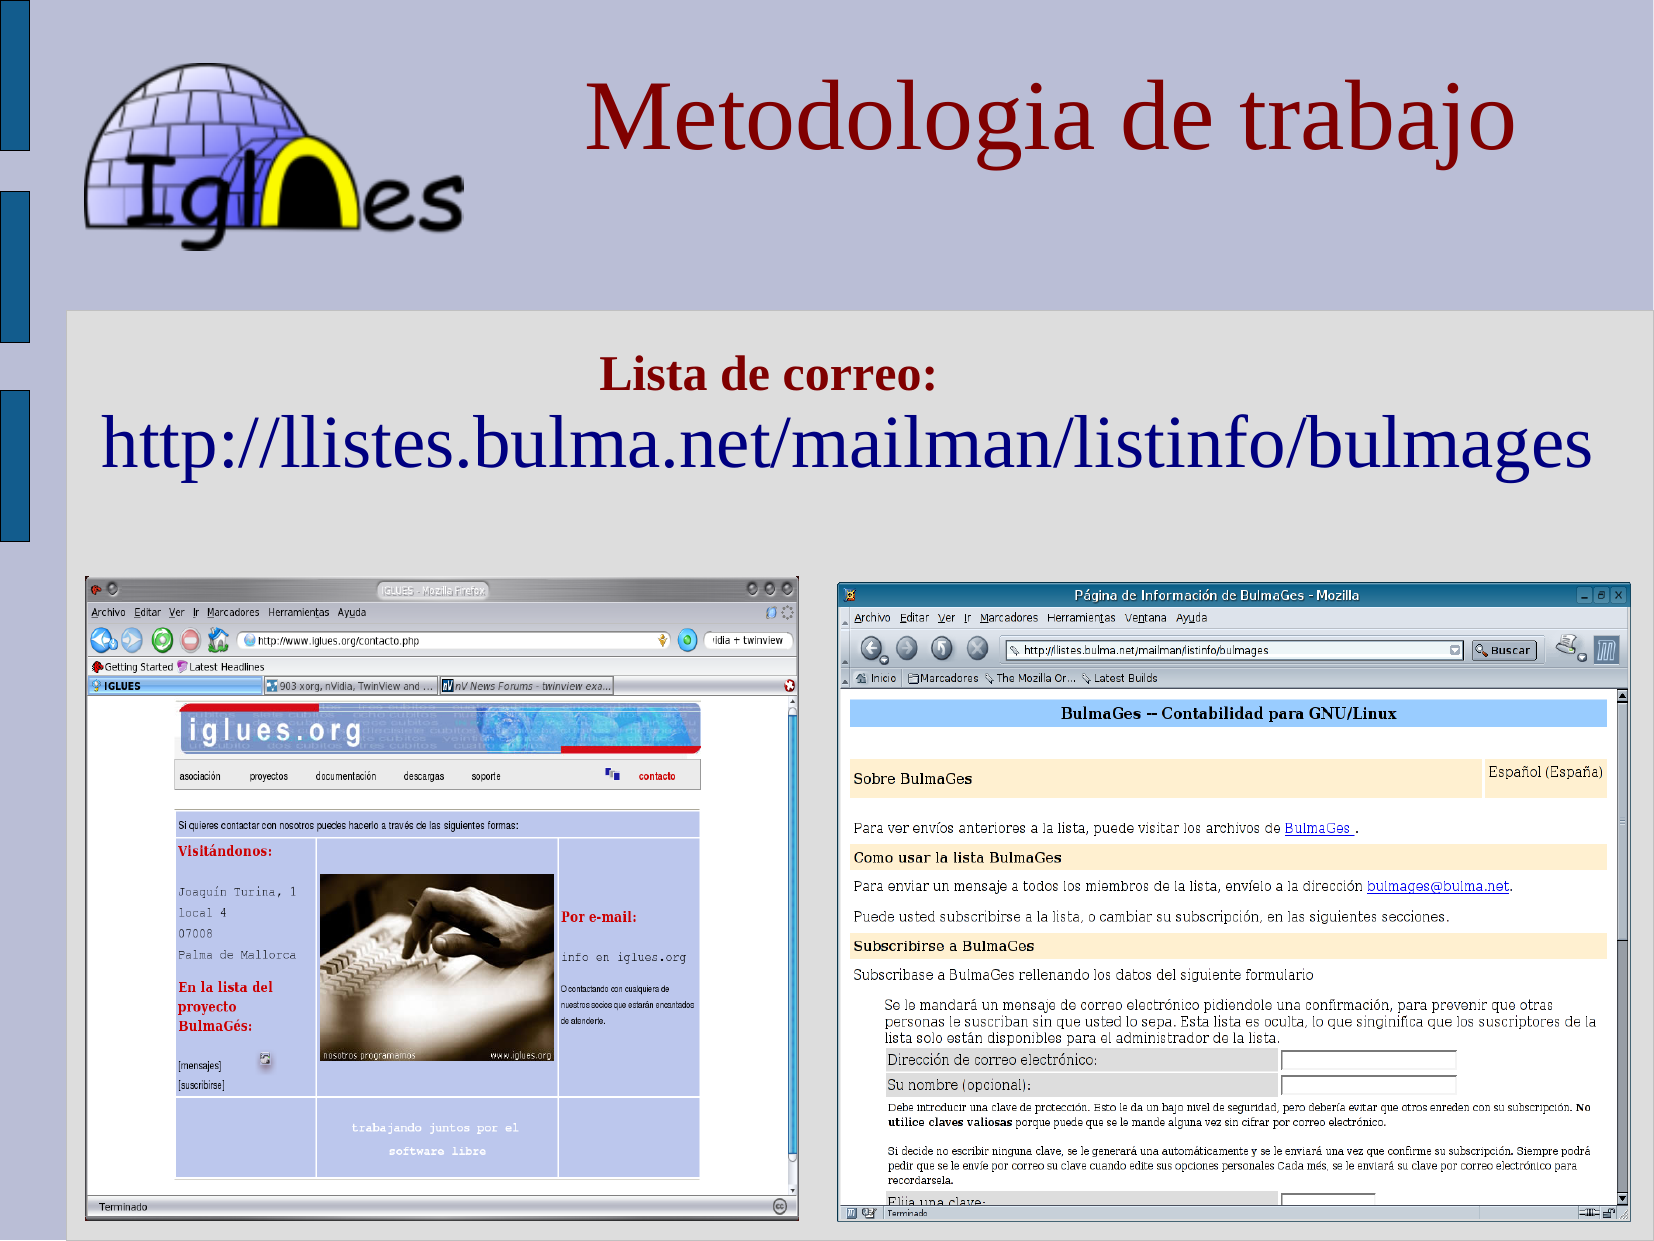

Metodologia de trabajo
	Lista de correo: 				http://llistes.bulma.net/mailman/listinfo/bulmages